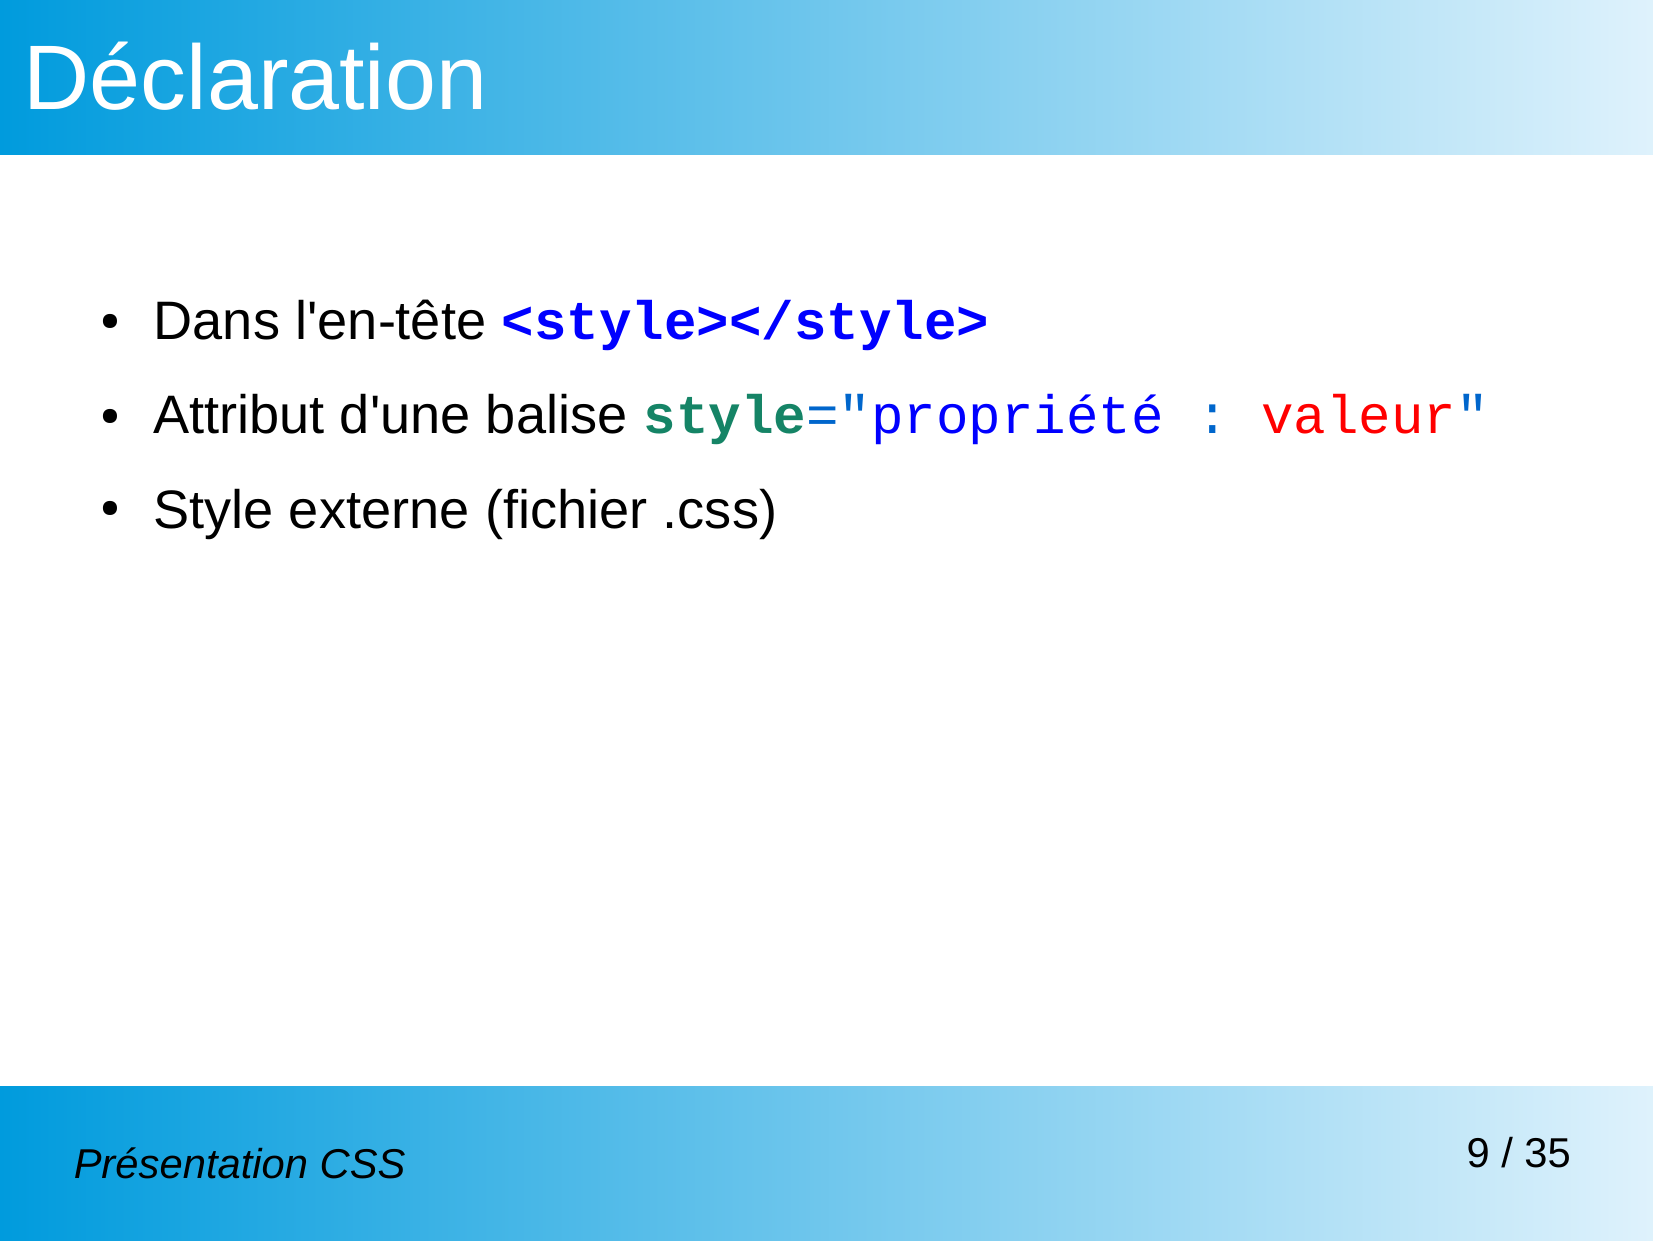

# Déclaration
Dans l'en-tête <style></style>
Attribut d'une balise style="propriété : valeur"
Style externe (fichier .css)